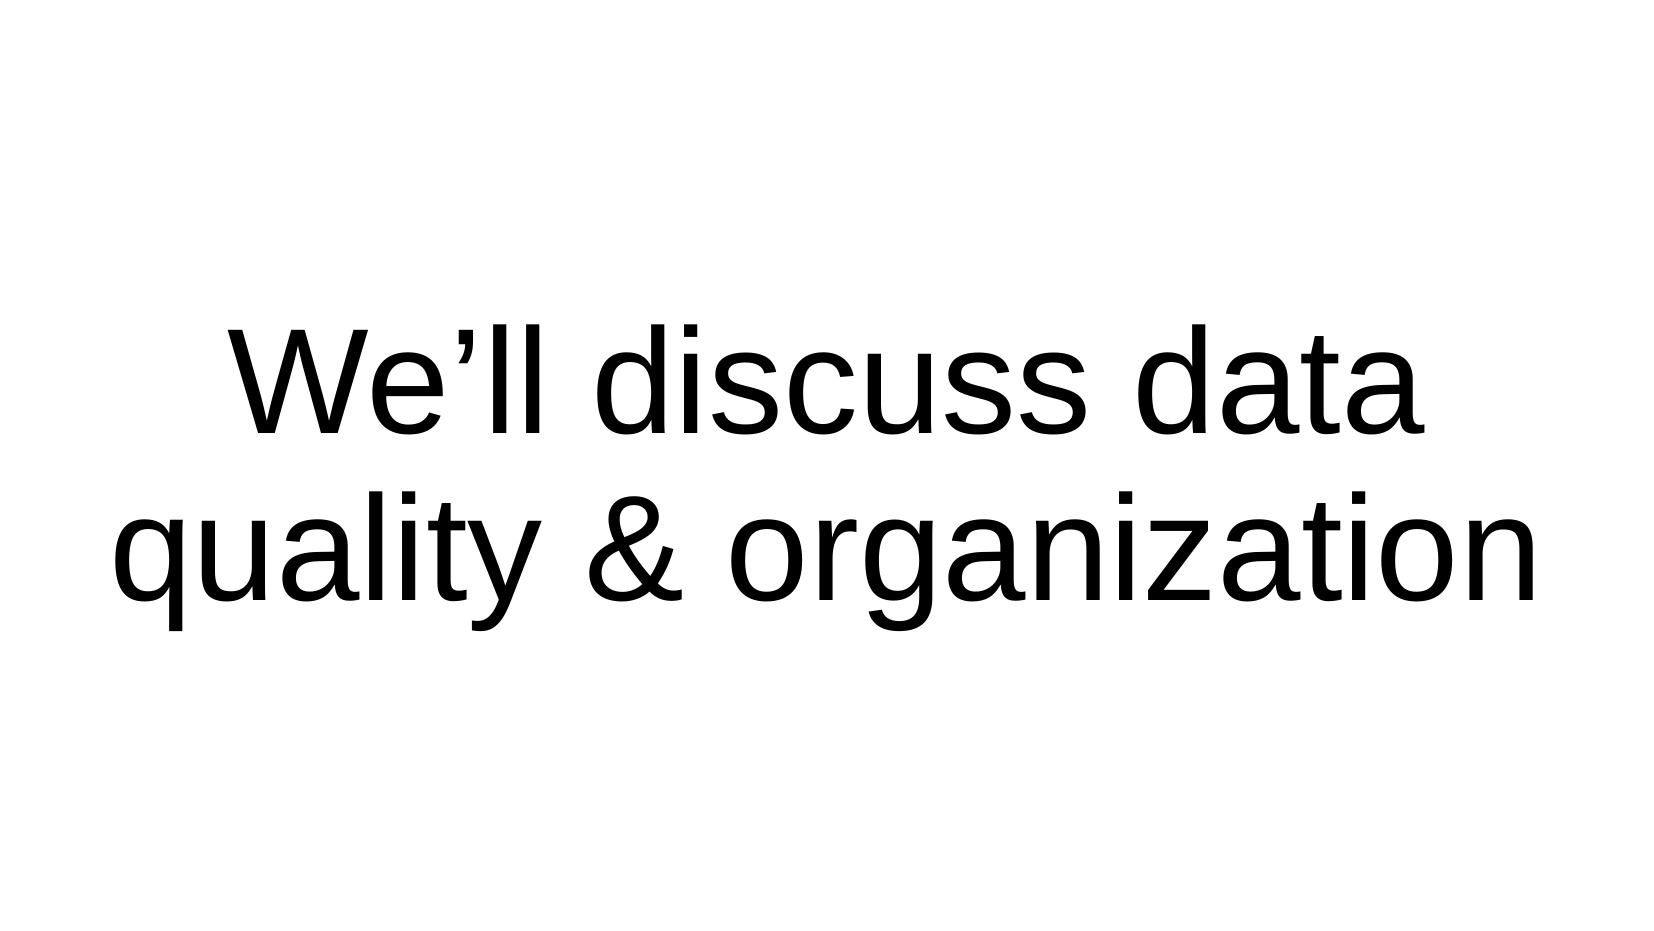

# We’ll discuss data quality & organization